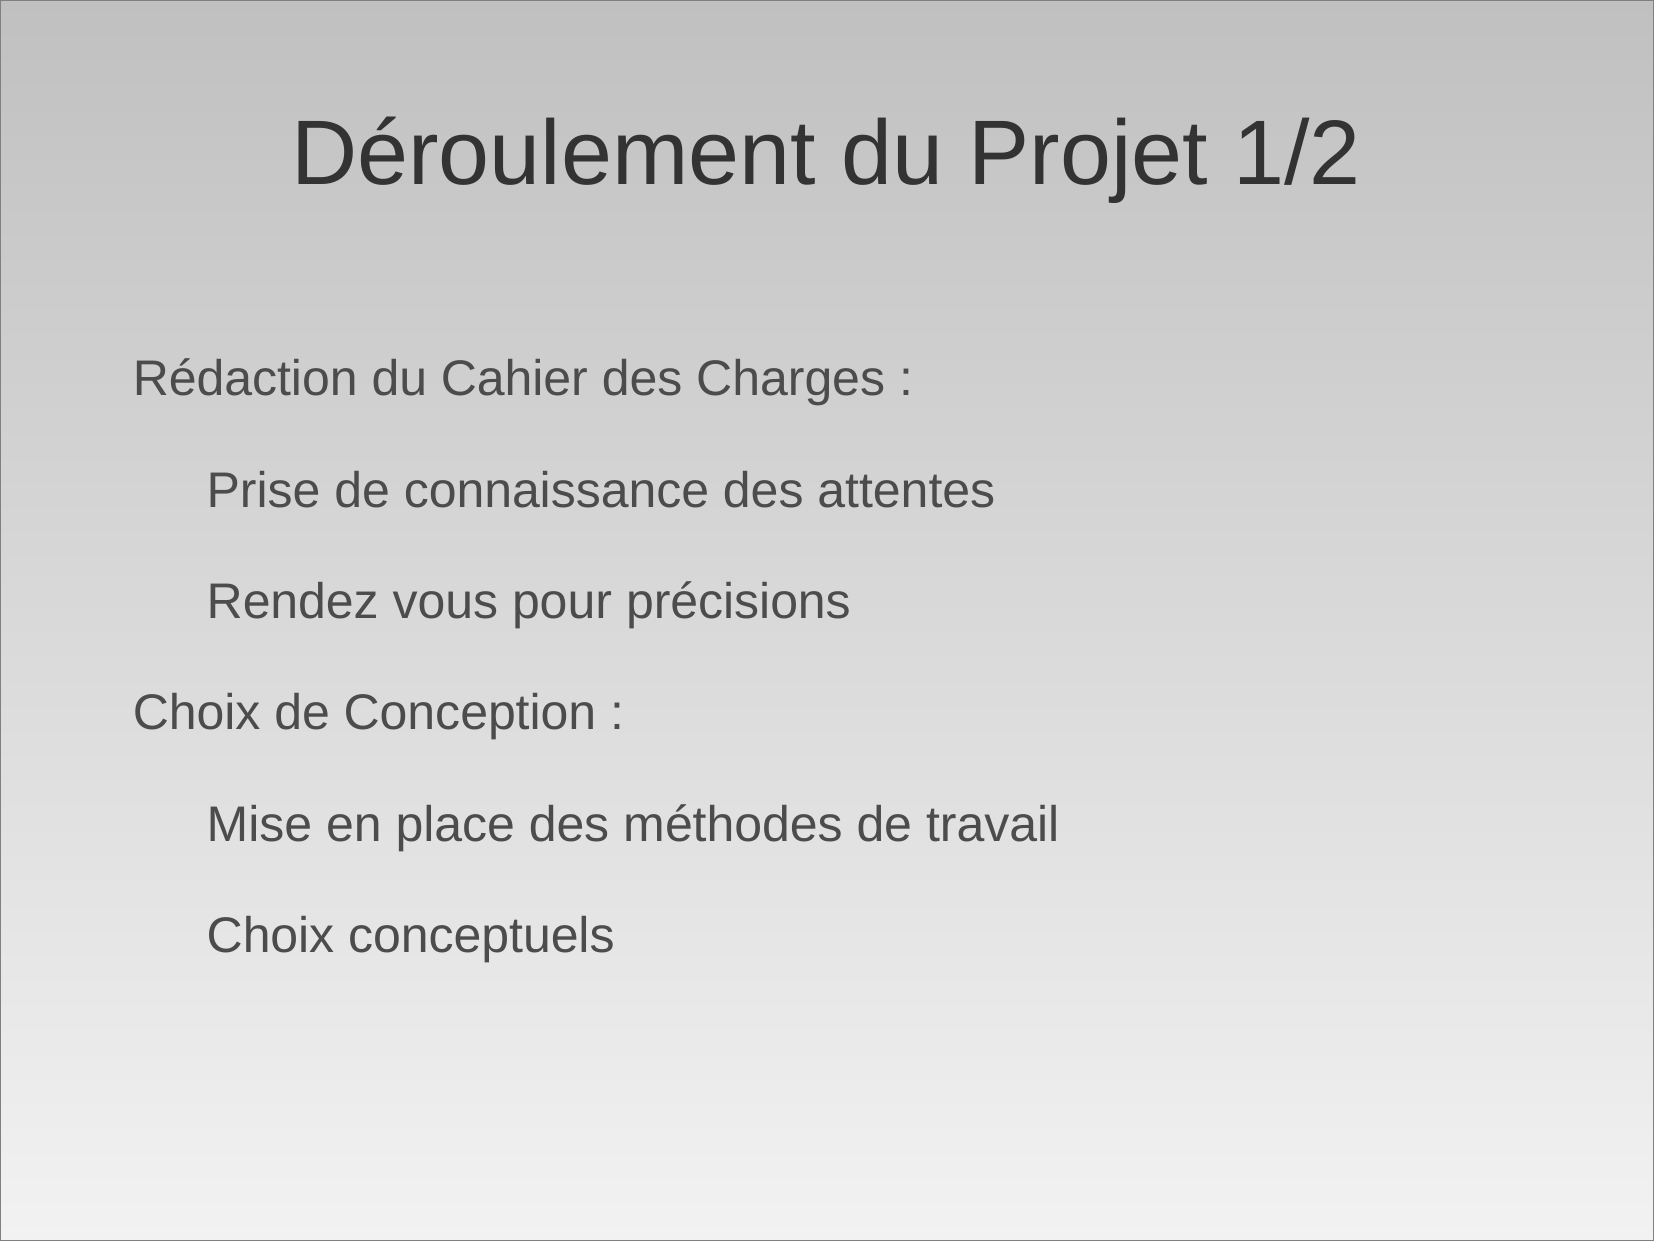

# Déroulement du Projet 1/2
Rédaction du Cahier des Charges :
	Prise de connaissance des attentes
	Rendez vous pour précisions
Choix de Conception :
	Mise en place des méthodes de travail
	Choix conceptuels